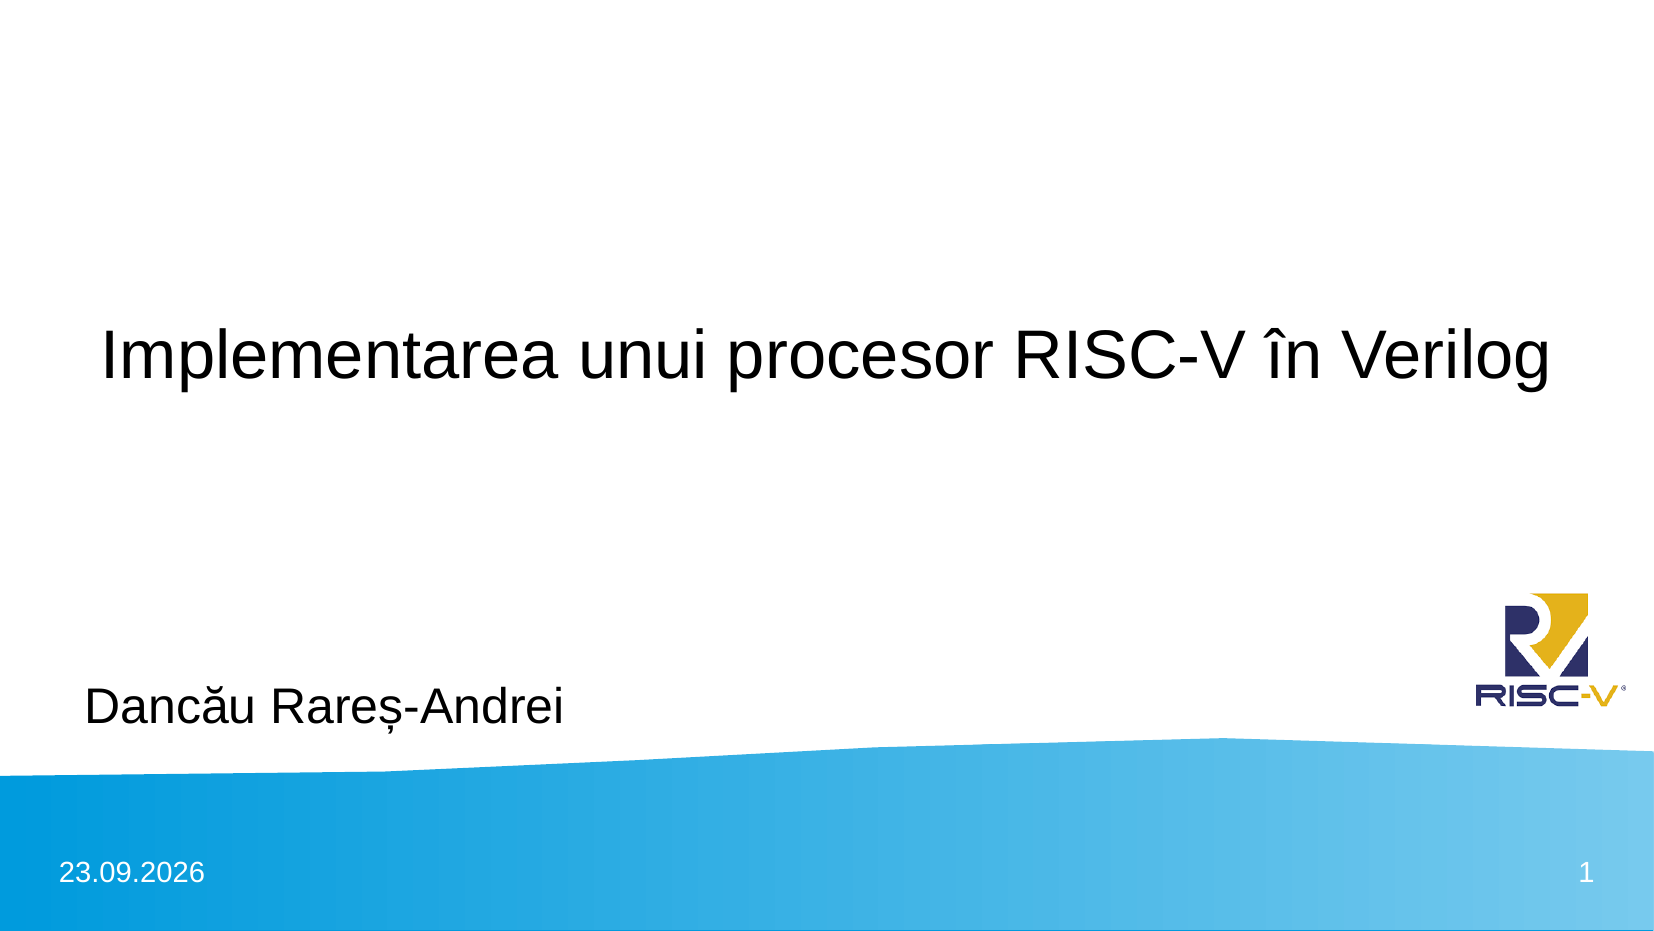

# Implementarea unui procesor RISC-V în Verilog
Dancău Rareș-Andrei